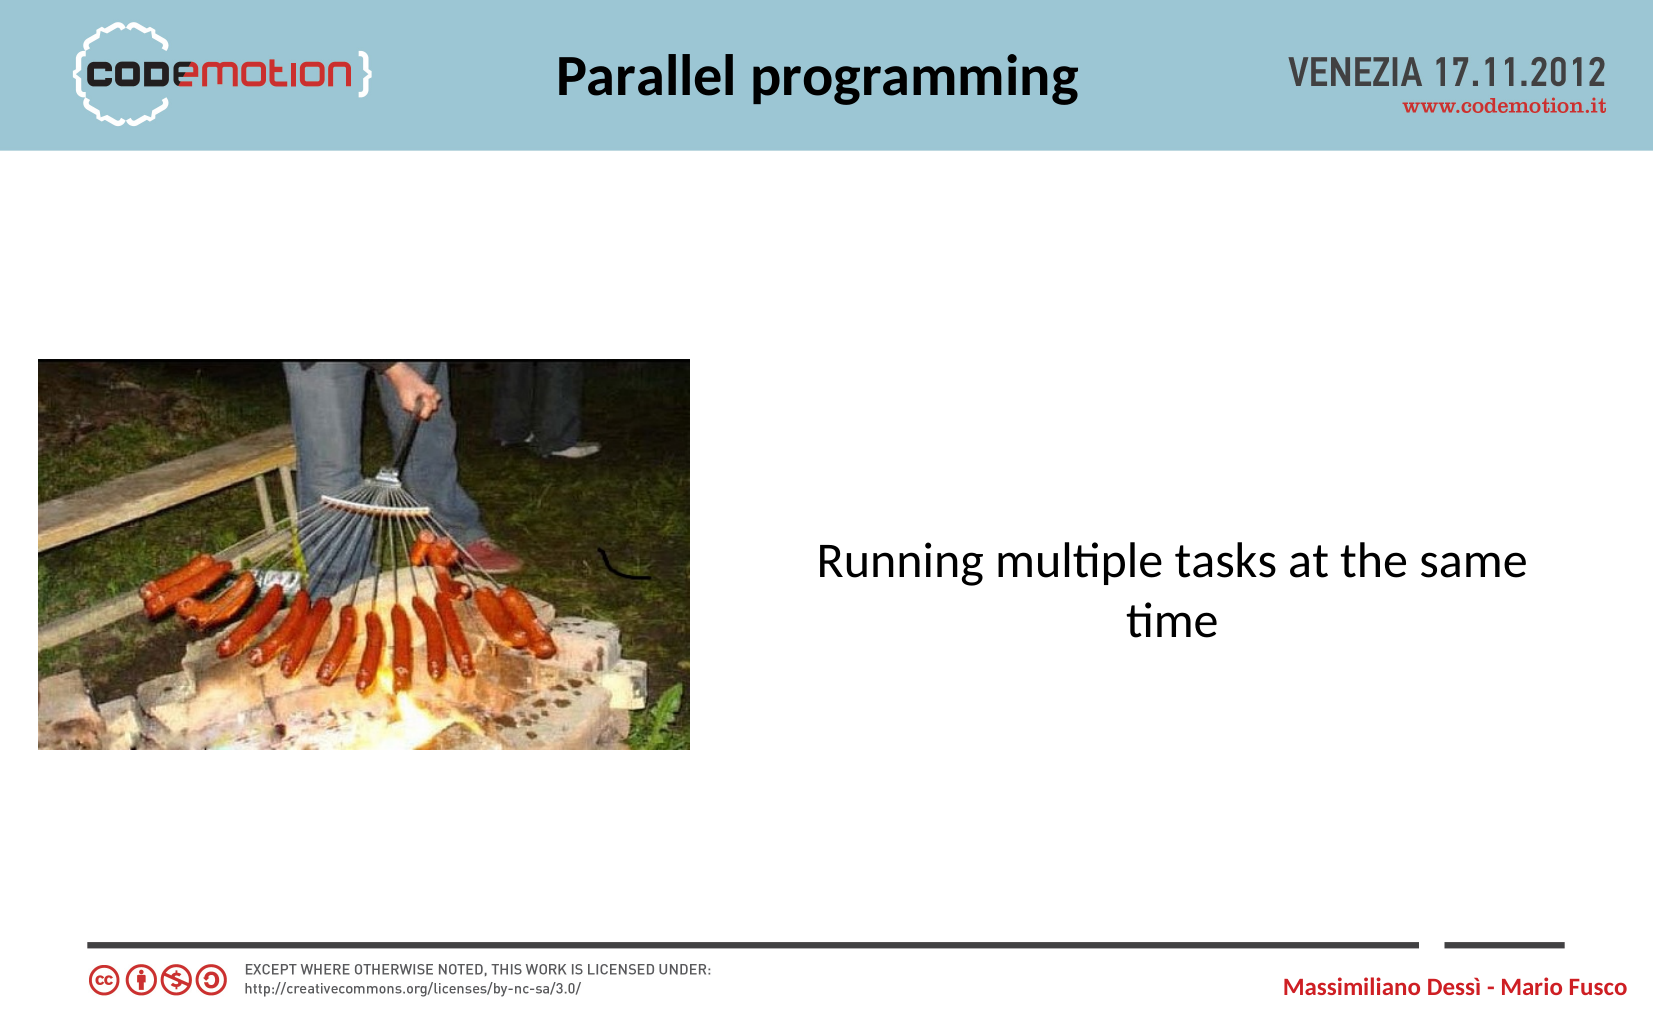

Parallel programming
Running multiple tasks at the same time